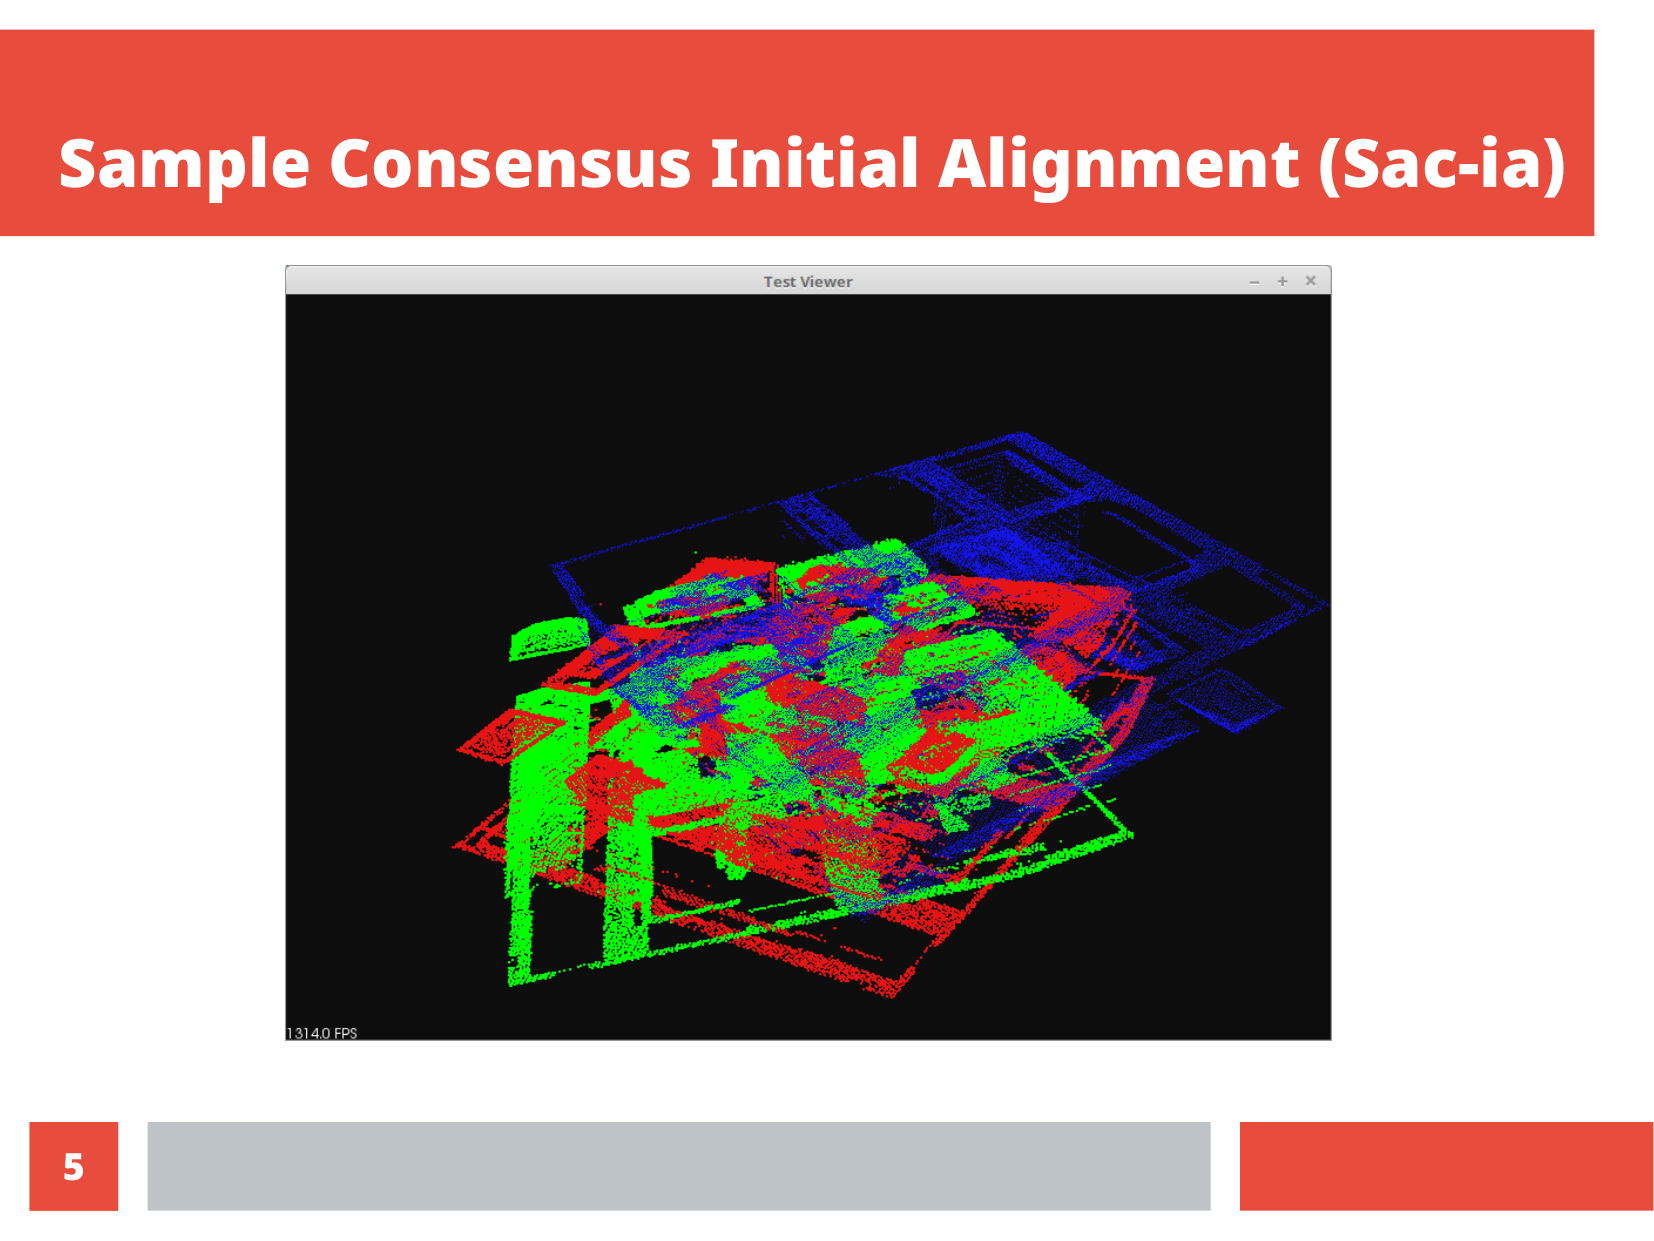

# Sample Consensus Initial Alignment (Sac-ia)
5